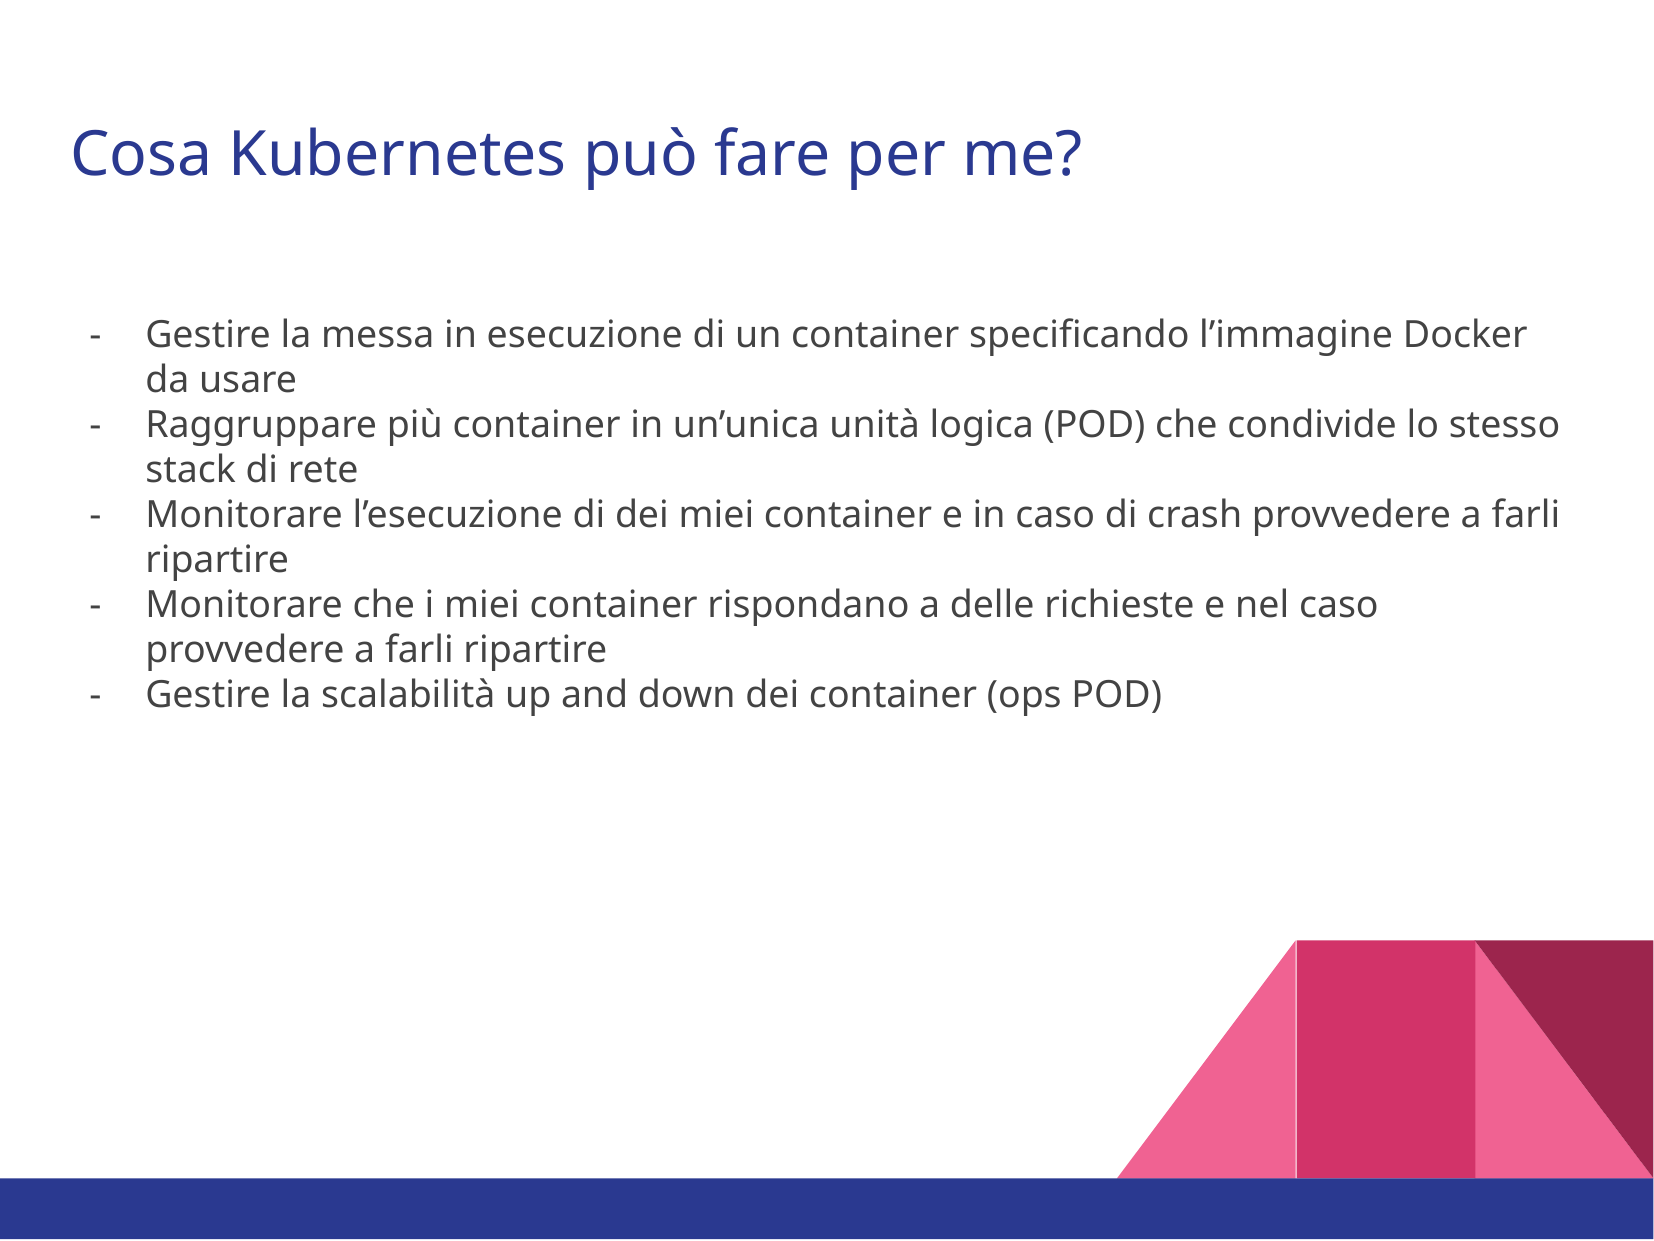

# Cosa Kubernetes può fare per me?
Gestire la messa in esecuzione di un container specificando l’immagine Docker da usare
Raggruppare più container in un’unica unità logica (POD) che condivide lo stesso stack di rete
Monitorare l’esecuzione di dei miei container e in caso di crash provvedere a farli ripartire
Monitorare che i miei container rispondano a delle richieste e nel caso provvedere a farli ripartire
Gestire la scalabilità up and down dei container (ops POD)